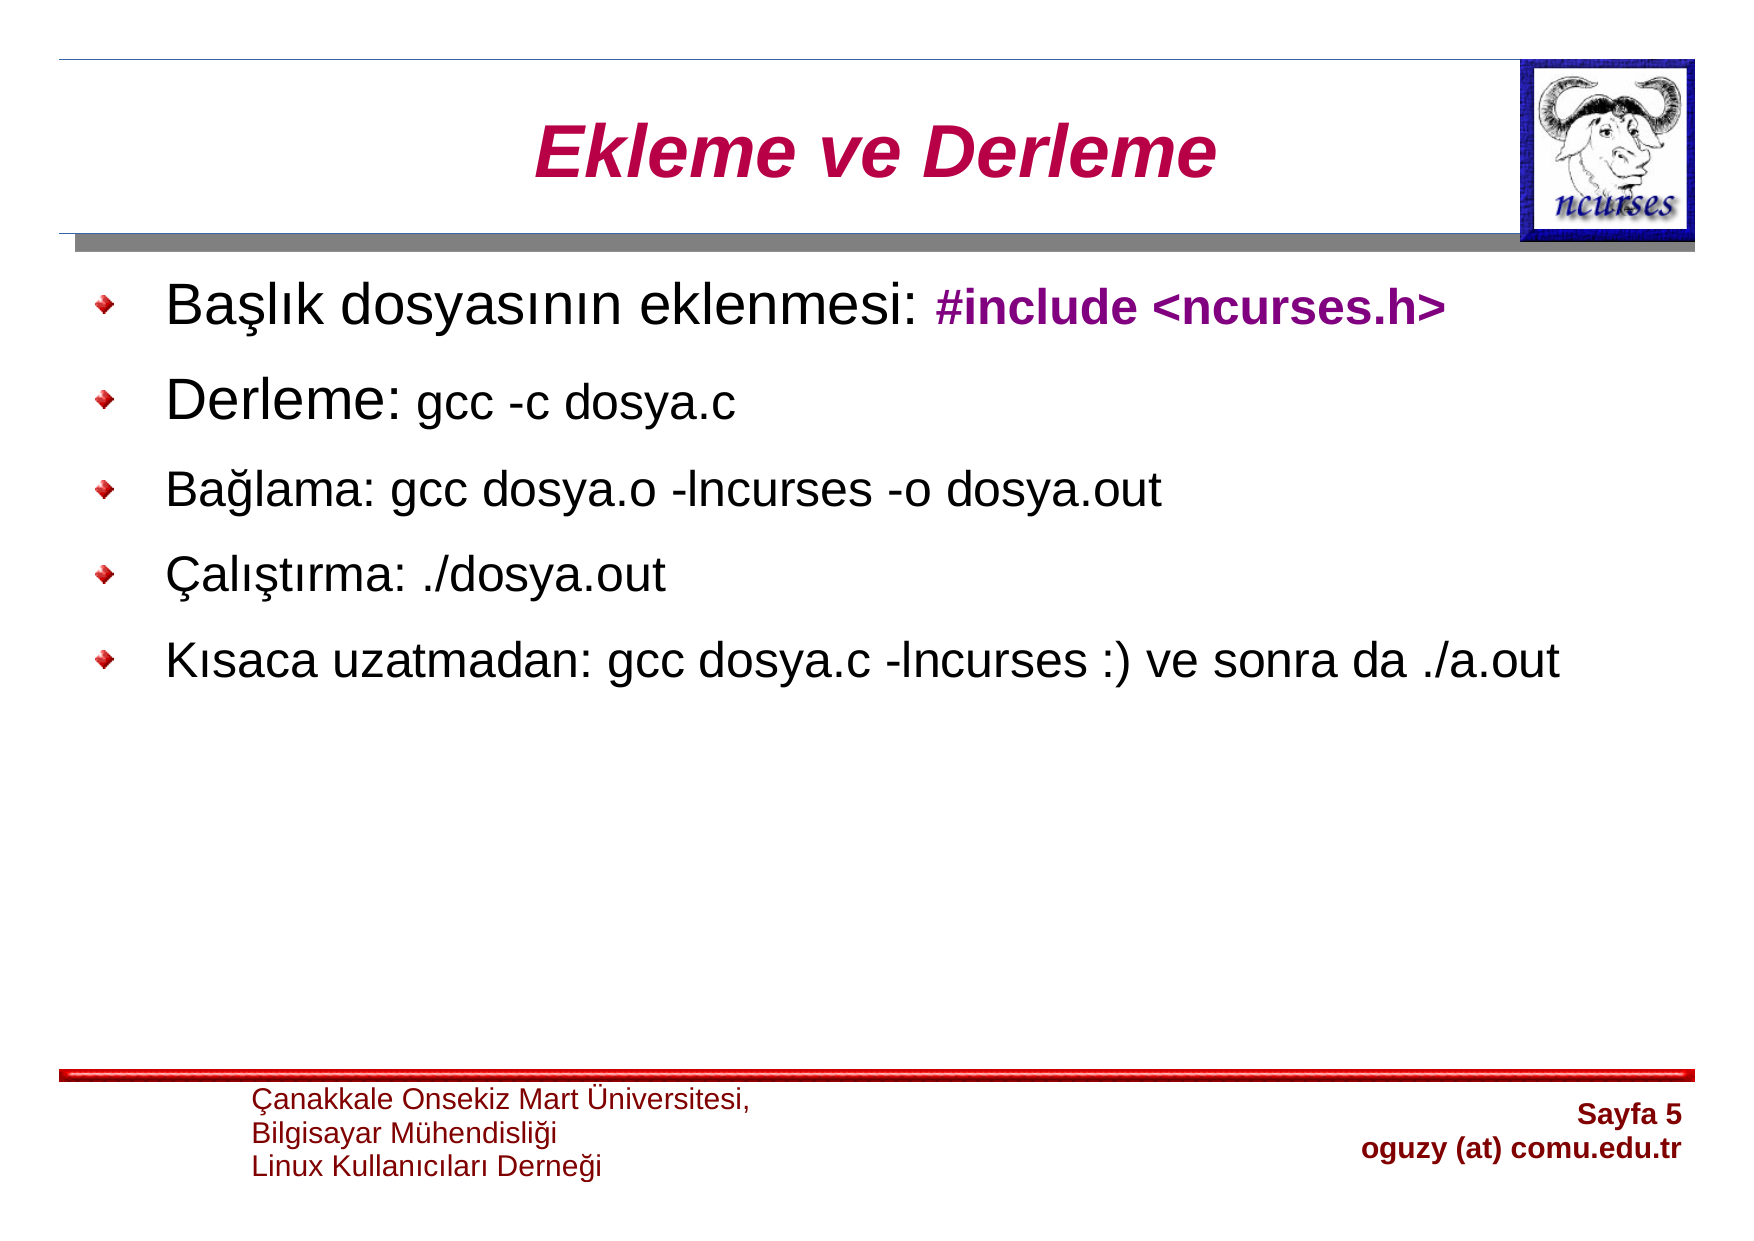

# Ekleme ve Derleme
Başlık dosyasının eklenmesi: #include <ncurses.h>
Derleme: gcc -c dosya.c
Bağlama: gcc dosya.o -lncurses -o dosya.out
Çalıştırma: ./dosya.out
Kısaca uzatmadan: gcc dosya.c -lncurses :) ve sonra da ./a.out